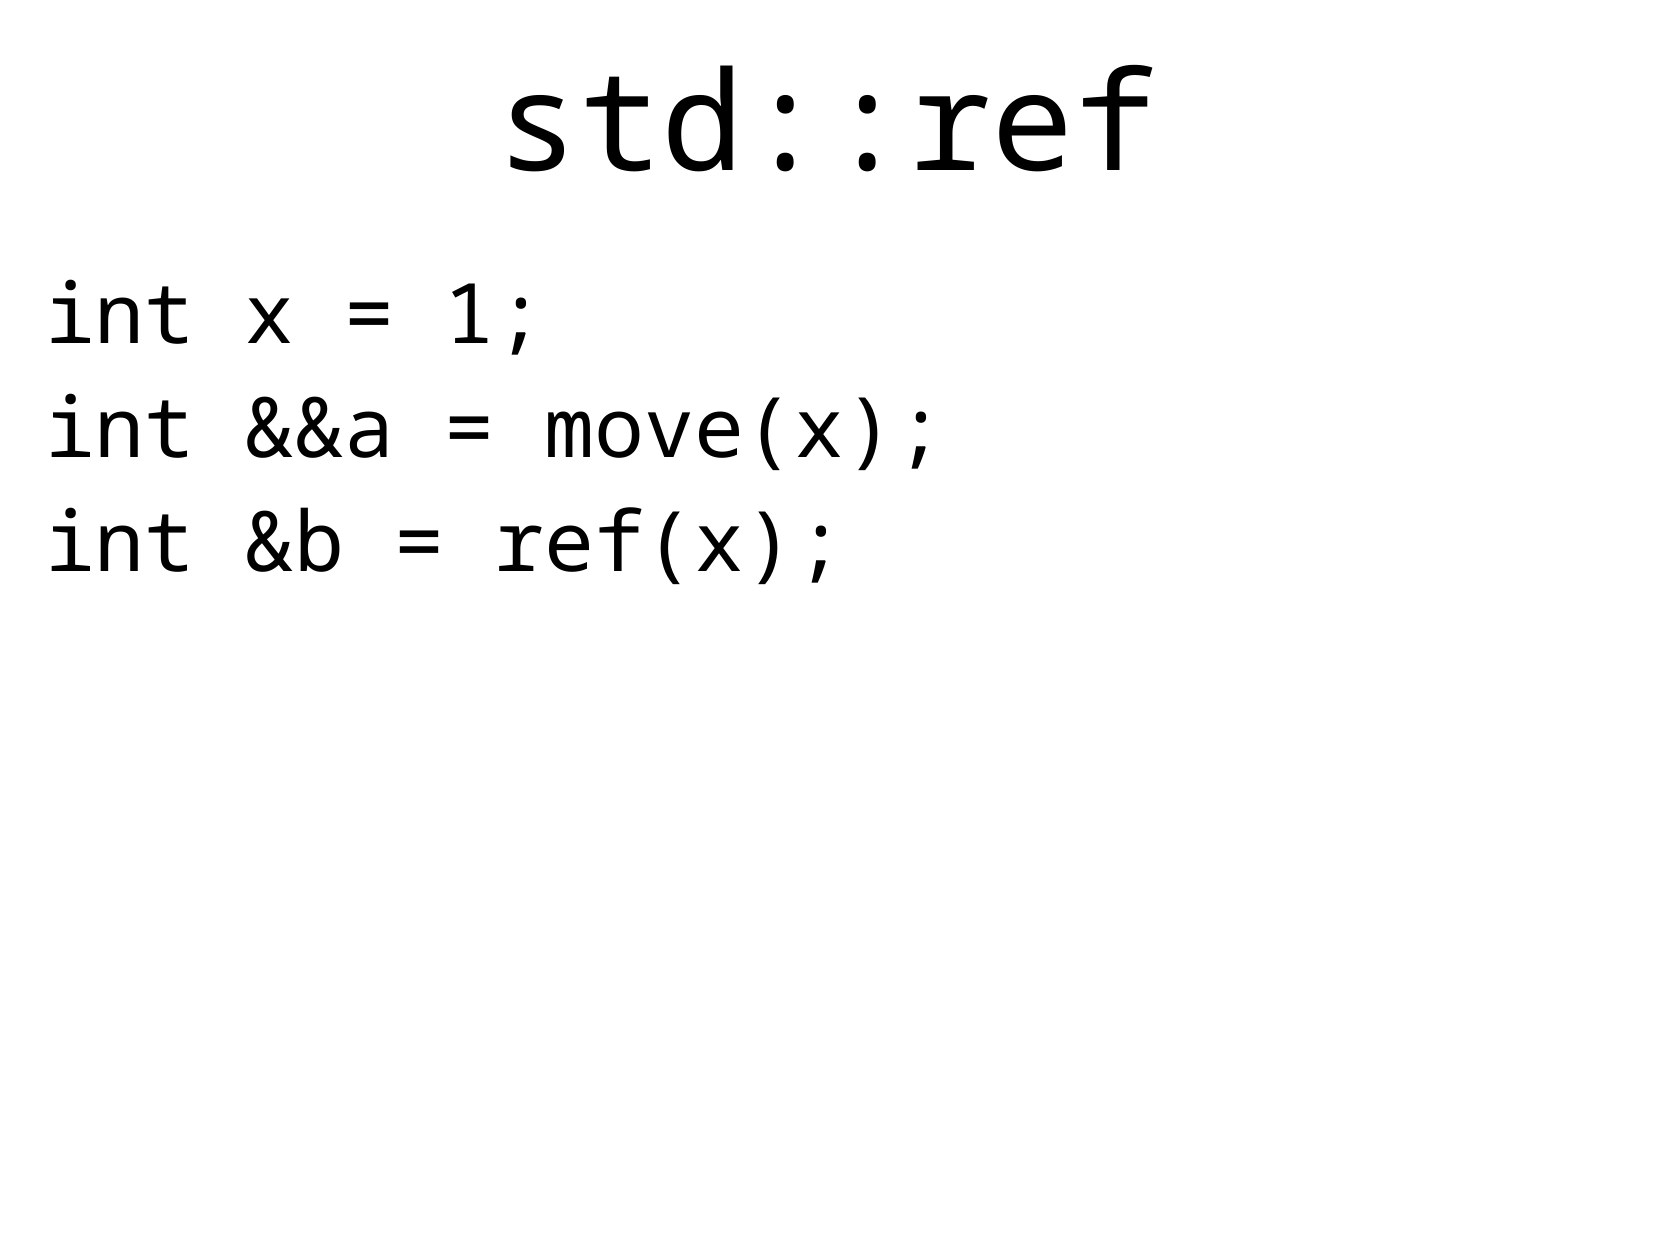

# std::ref
int x = 1;
int &&a = move(x);
int &b = ref(x);